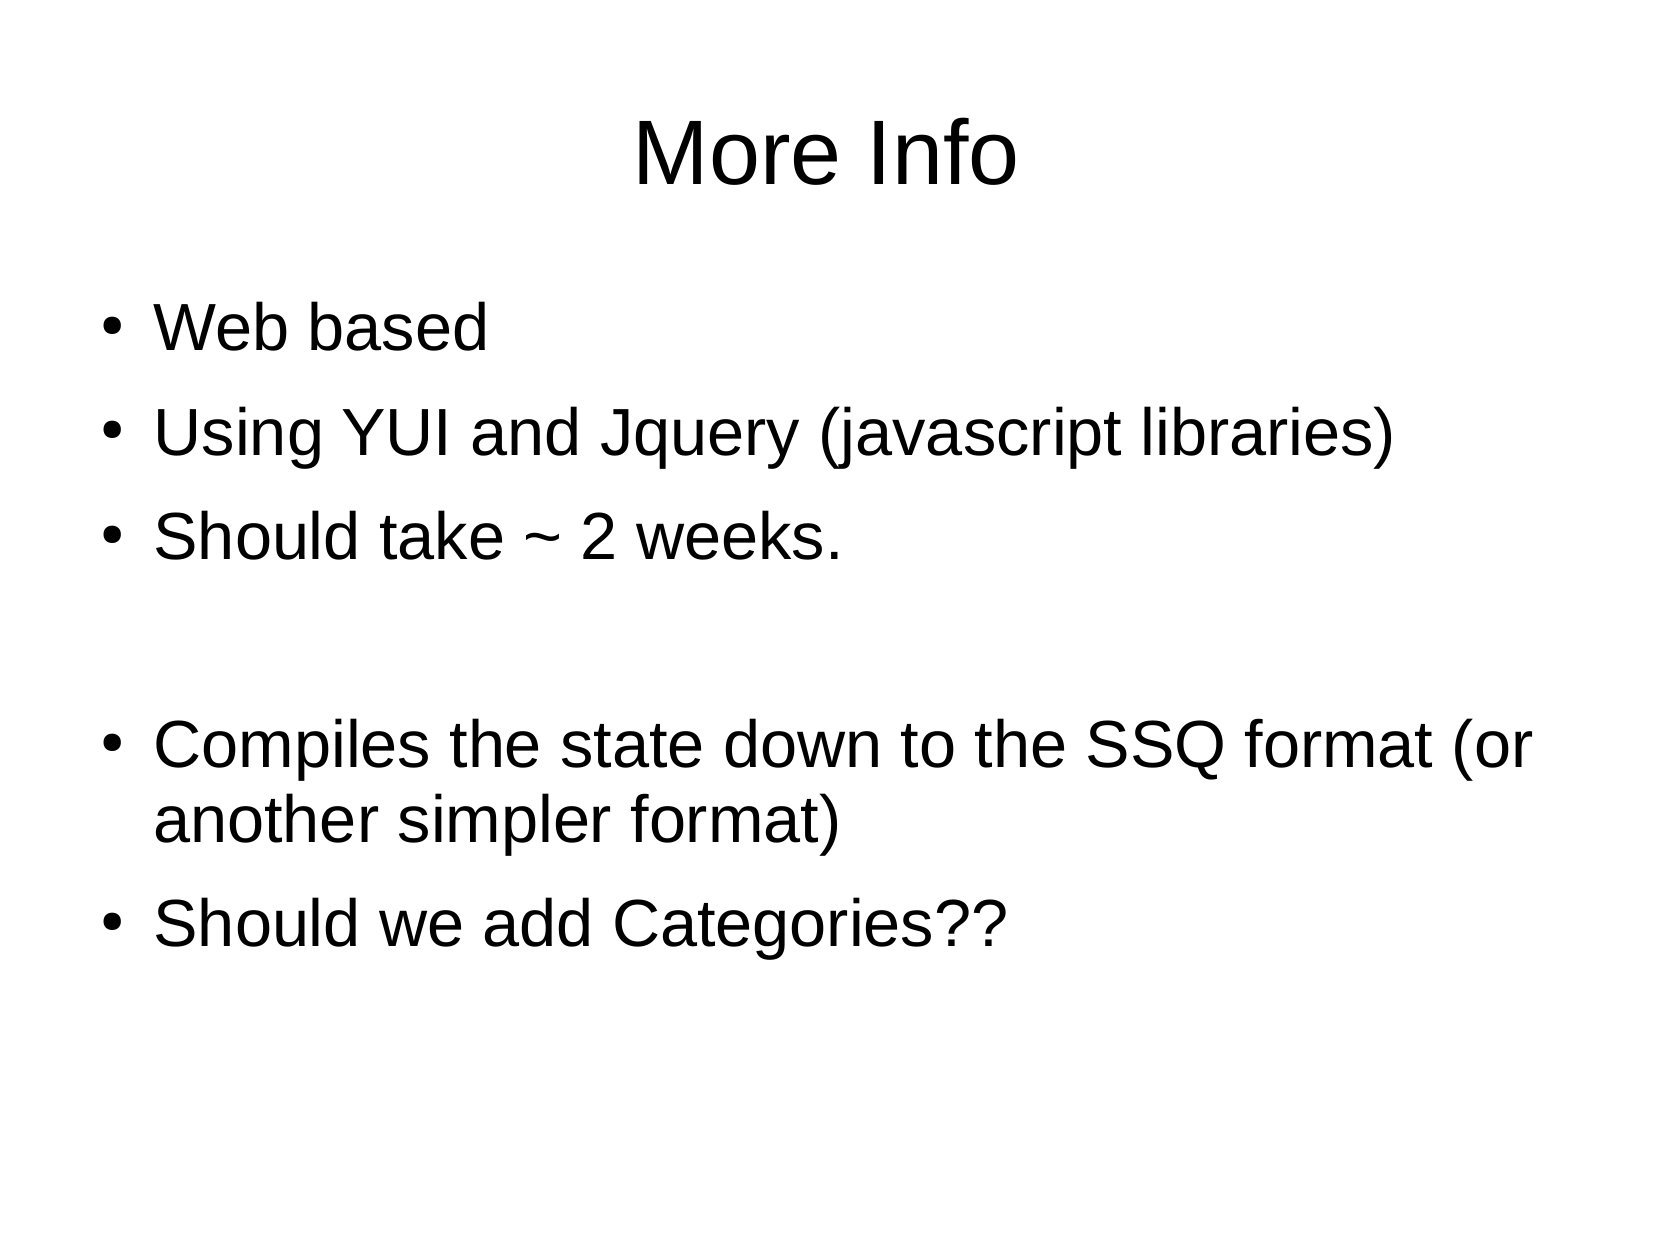

# More Info
Web based
Using YUI and Jquery (javascript libraries)
Should take ~ 2 weeks.
Compiles the state down to the SSQ format (or another simpler format)
Should we add Categories??